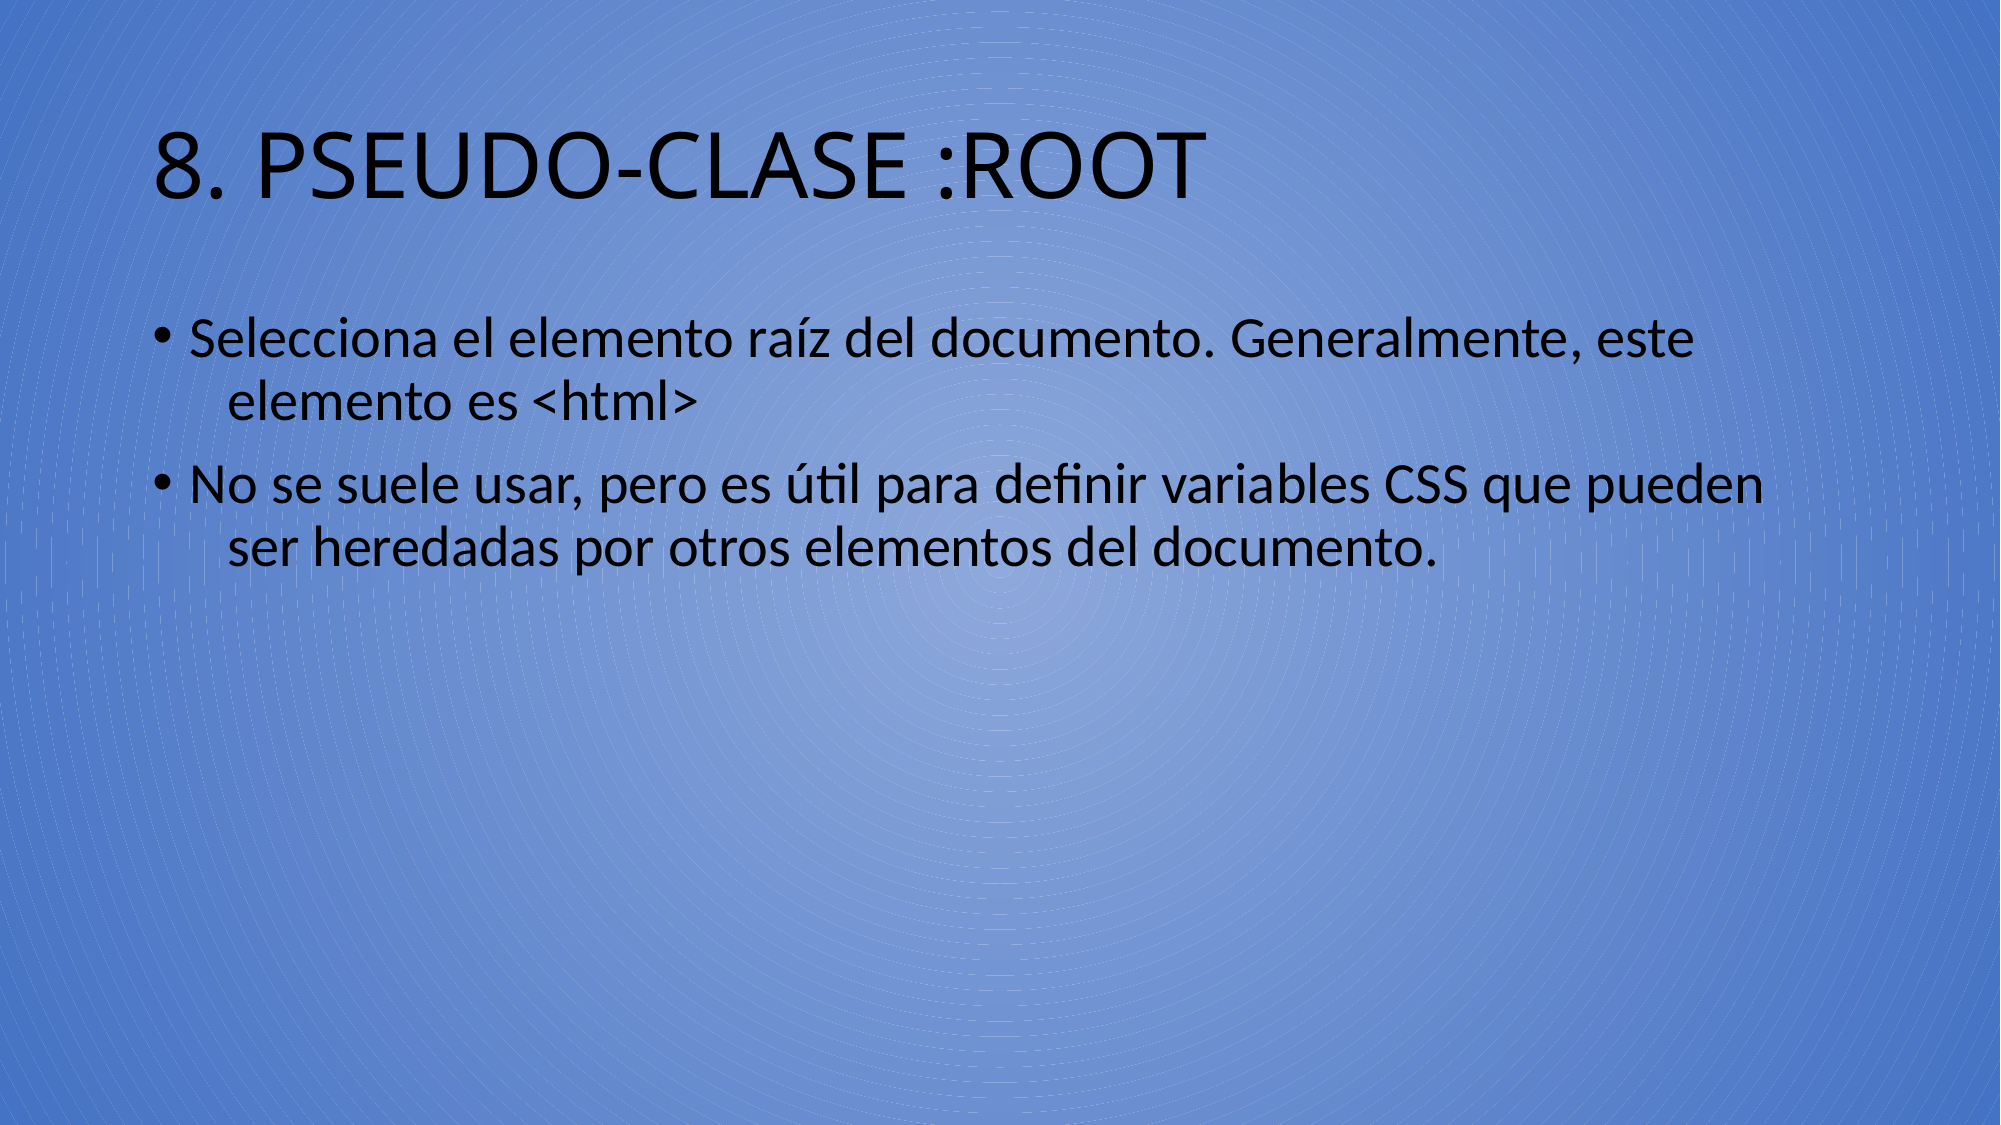

# 8. PSEUDO-CLASE :ROOT
Selecciona el elemento raíz del documento. Generalmente, este elemento es <html>
No se suele usar, pero es útil para definir variables CSS que pueden ser heredadas por otros elementos del documento.